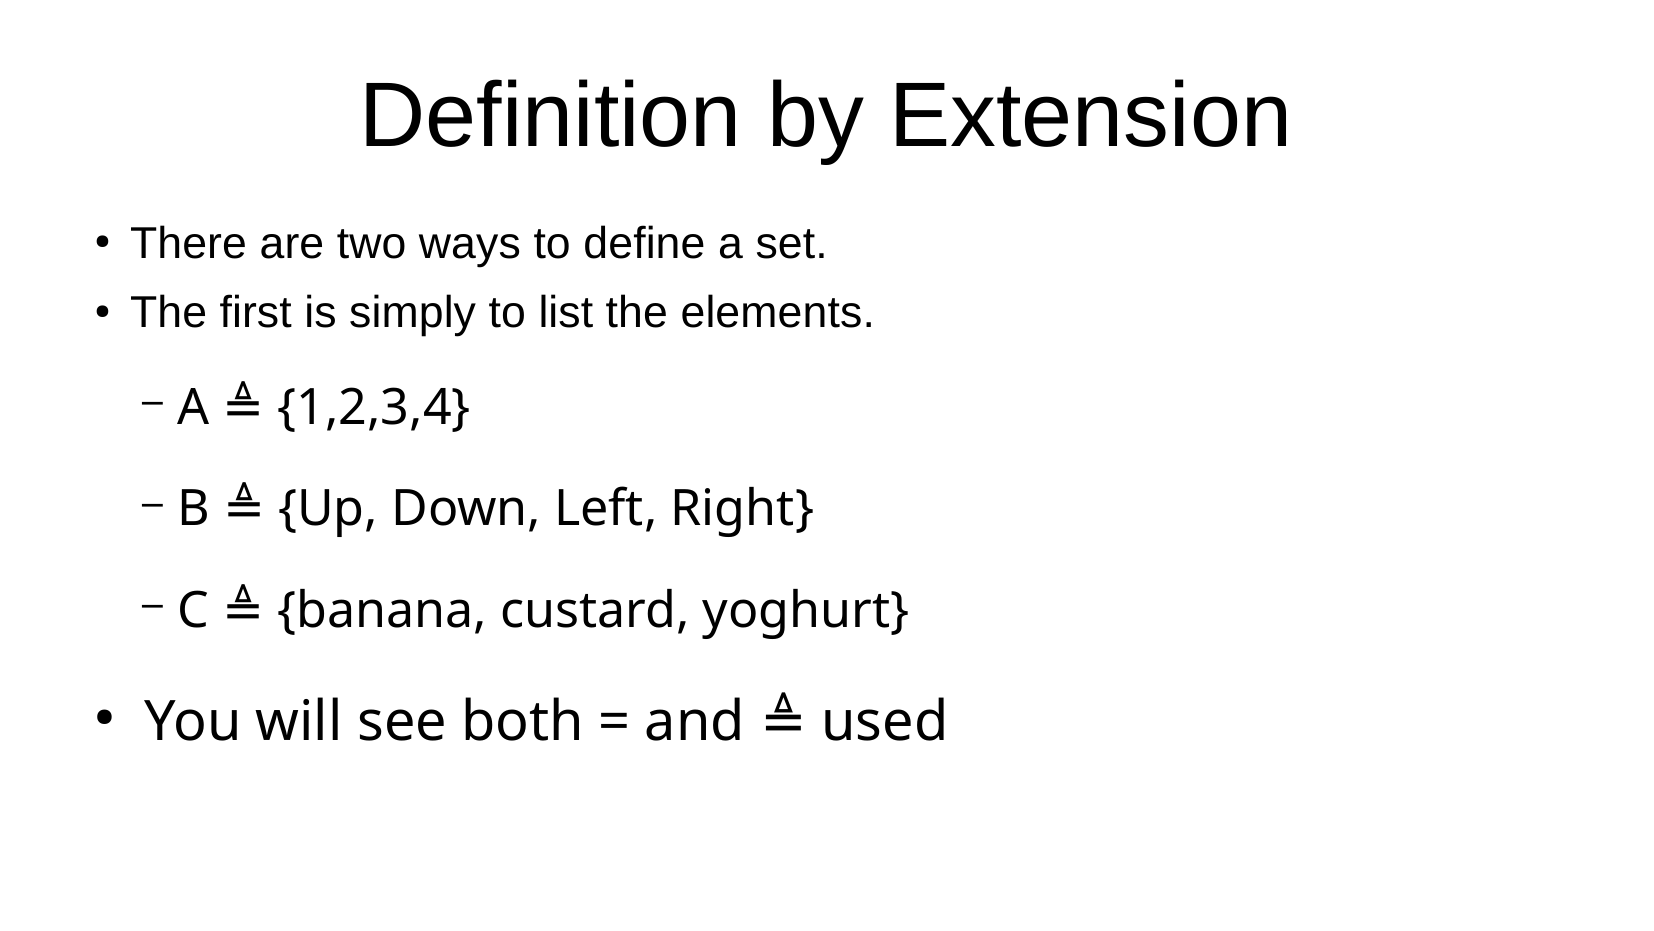

# Definition by Extension
There are two ways to define a set.
The first is simply to list the elements.
A ≜ {1,2,3,4}
B ≜ {Up, Down, Left, Right}
C ≜ {banana, custard, yoghurt}
 You will see both = and ≜ used